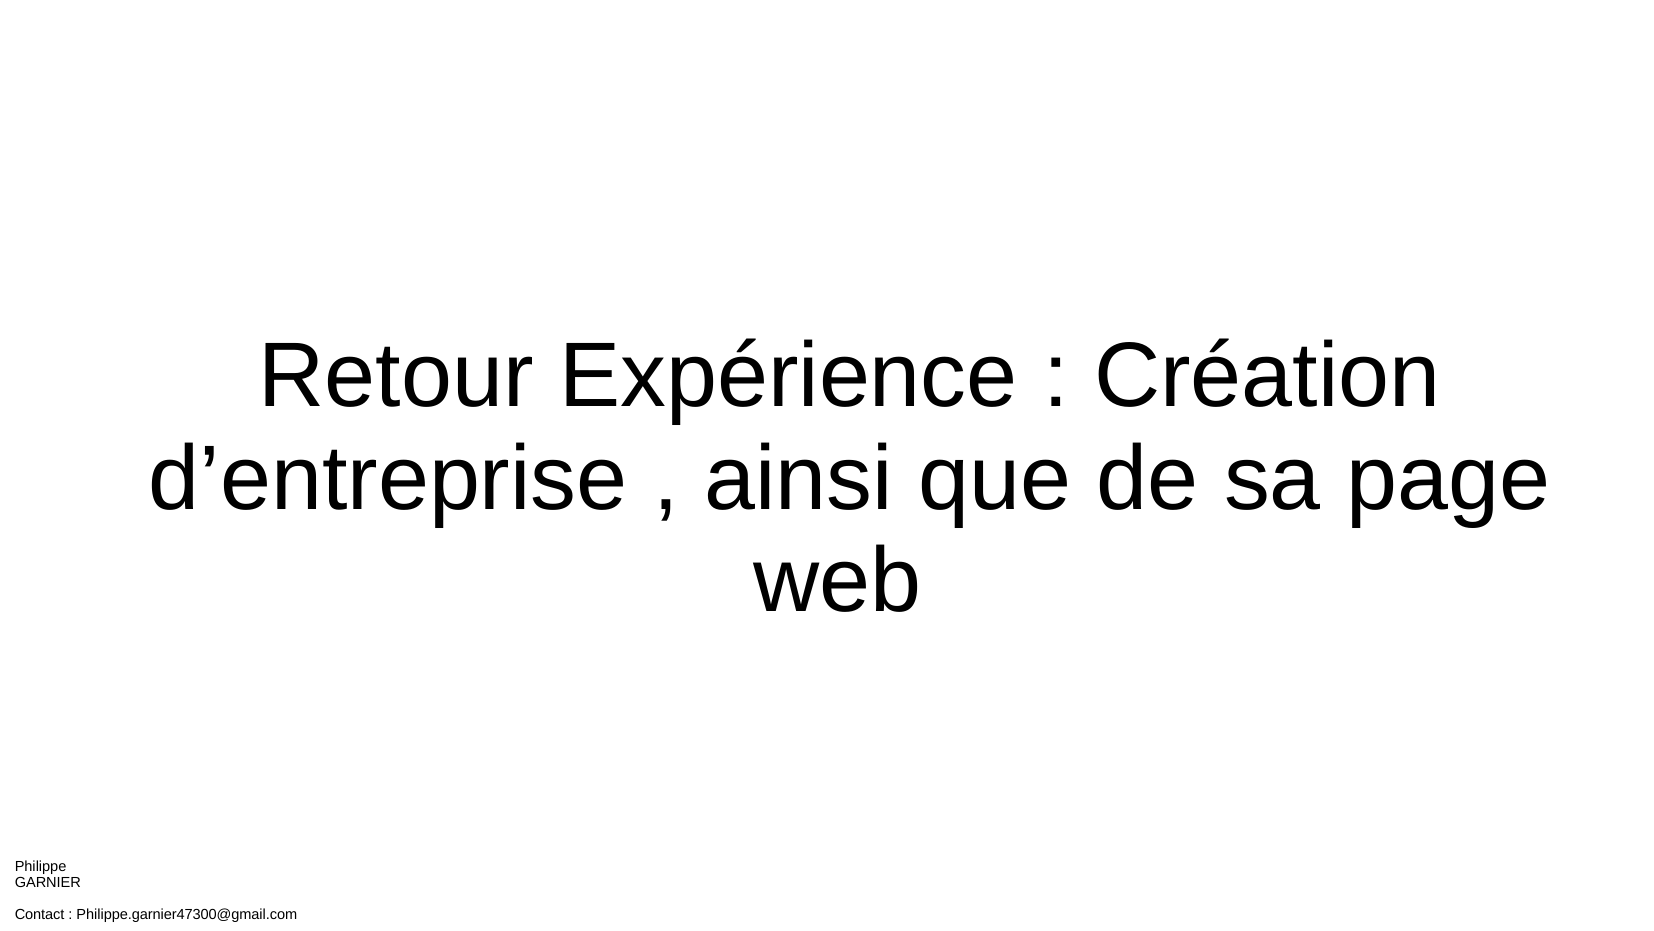

# Retour Expérience : Création d’entreprise , ainsi que de sa page web
Philippe
GARNIER
Contact : Philippe.garnier47300@gmail.com